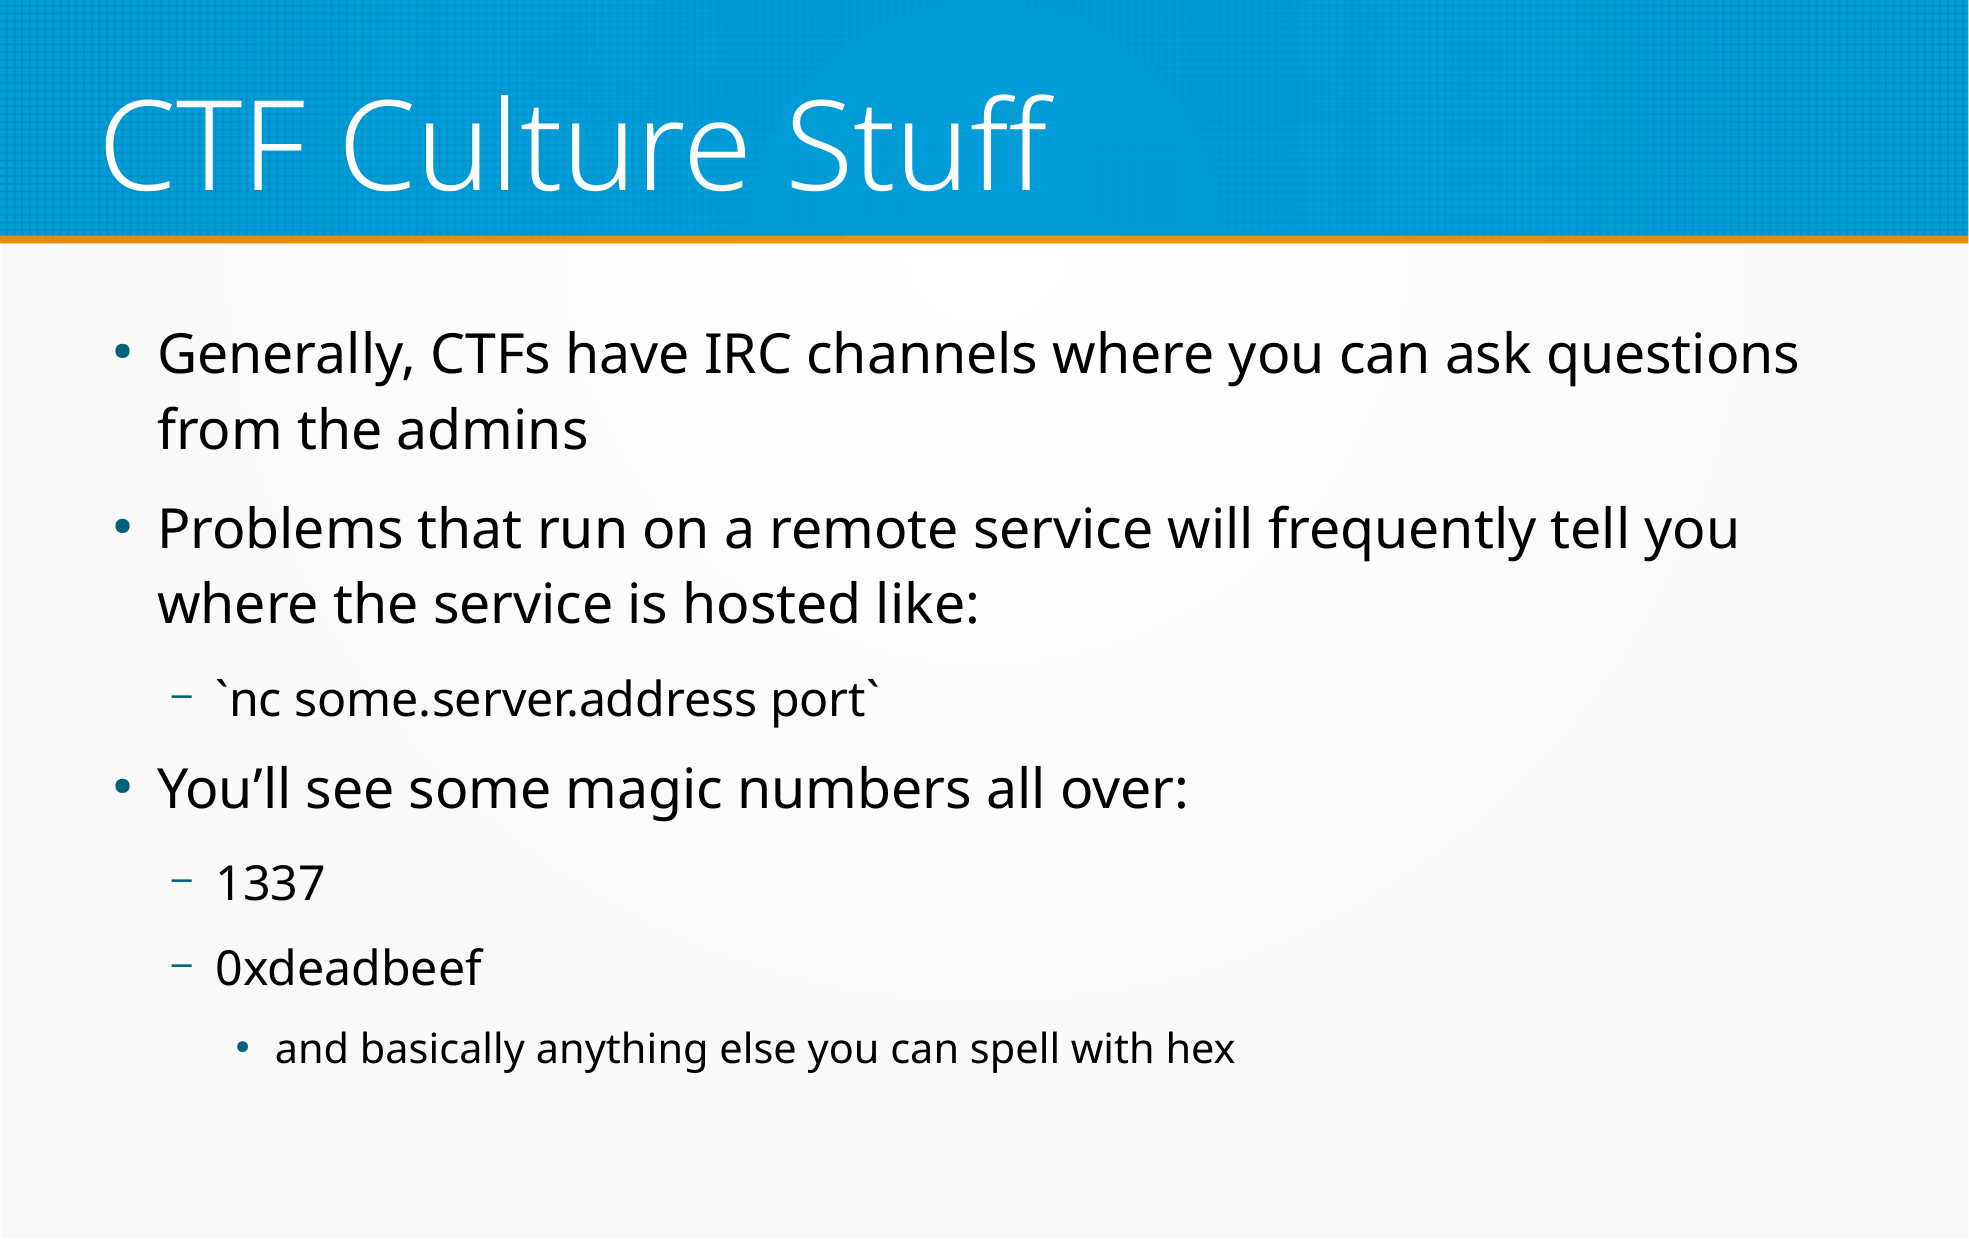

# CTF Culture Stuff
Generally, CTFs have IRC channels where you can ask questions from the admins
Problems that run on a remote service will frequently tell you where the service is hosted like:
`nc some.server.address port`
You’ll see some magic numbers all over:
1337
0xdeadbeef
and basically anything else you can spell with hex